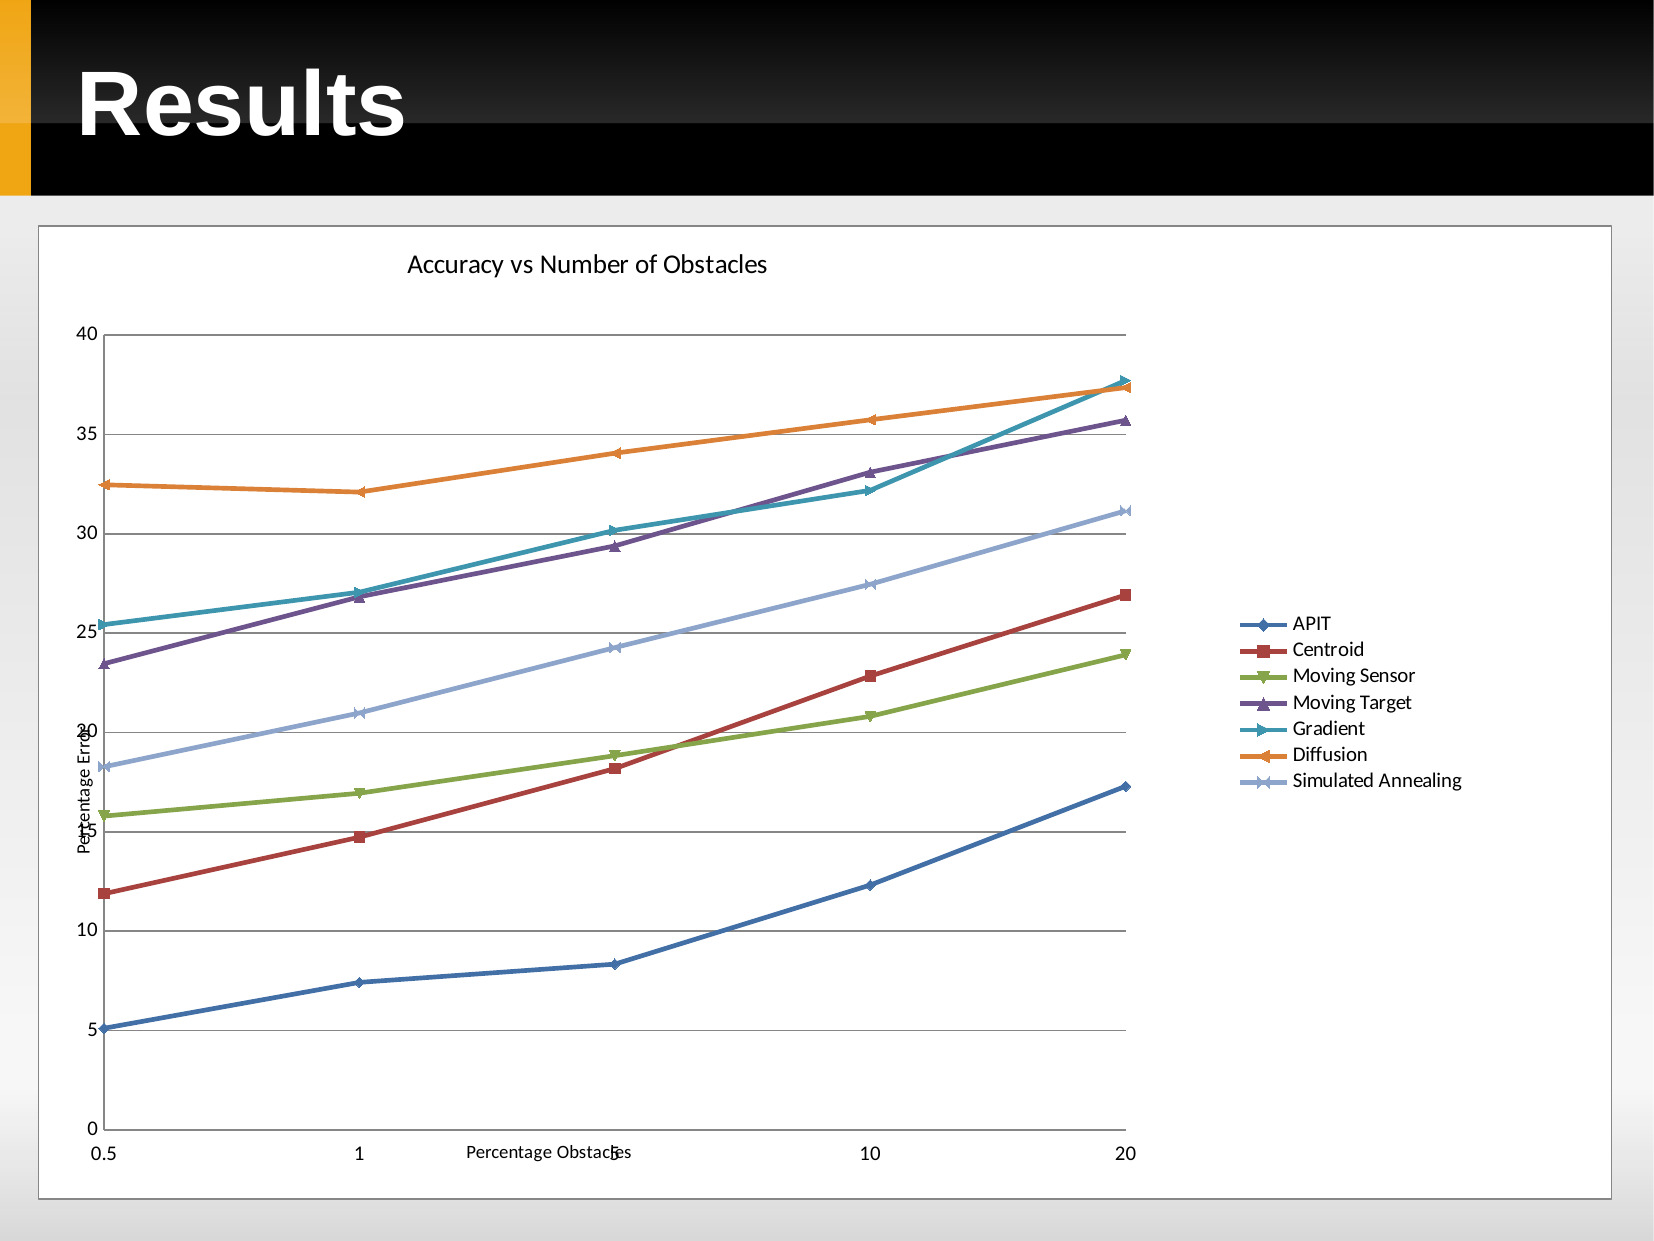

# Results
### Chart: Accuracy vs Number of Obstacles
| Category | APIT | Centroid | Moving Sensor | Moving Target | Gradient | Diffusion | Simulated Annealing |
|---|---|---|---|---|---|---|---|
| 0.5 | 5.11 | 11.88 | 15.79 | 23.46 | 25.43 | 32.47 | 18.27 |
| 1 | 7.42 | 14.73 | 16.94 | 26.83 | 27.06 | 32.1 | 20.98 |
| 5 | 8.34 | 18.18 | 18.83 | 29.39 | 30.18 | 34.06 | 24.27 |
| 10 | 12.32 | 22.84 | 20.81 | 33.1 | 32.19 | 35.74 | 27.46 |
| 20 | 17.29 | 26.92 | 23.91 | 35.72 | 37.72 | 37.36 | 31.16 |